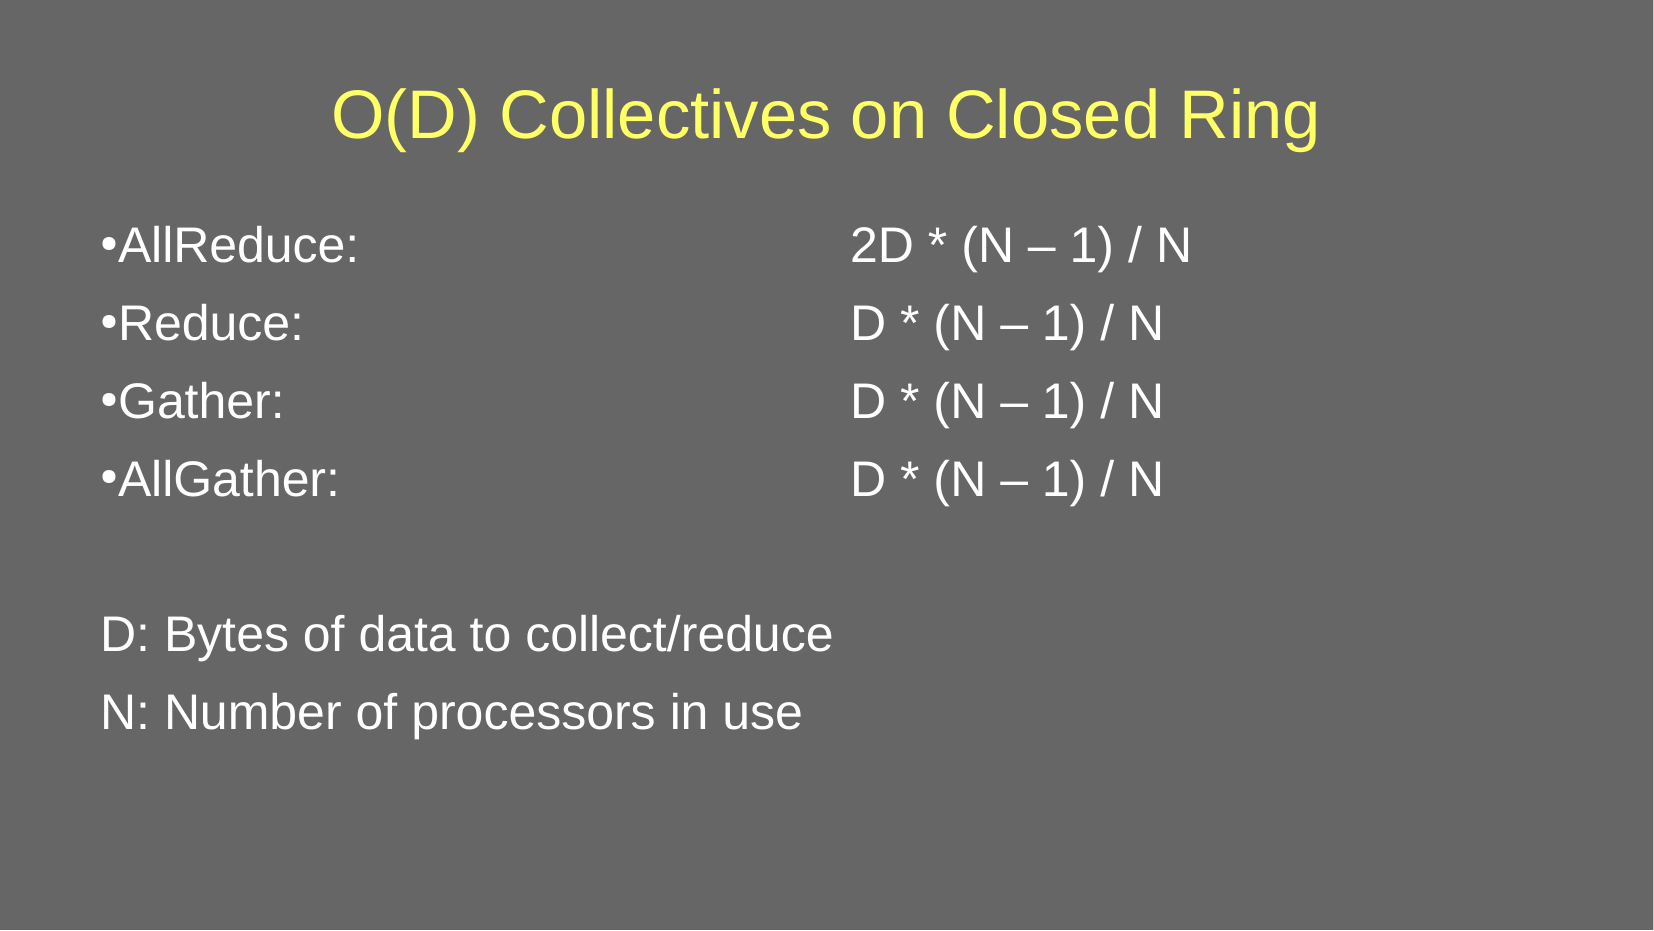

# O(D) Collectives on Closed Ring
AllReduce: 							2D * (N – 1) / N
Reduce:								D * (N – 1) / N
Gather:								D * (N – 1) / N
AllGather:							D * (N – 1) / N
D: Bytes of data to collect/reduce
N: Number of processors in use